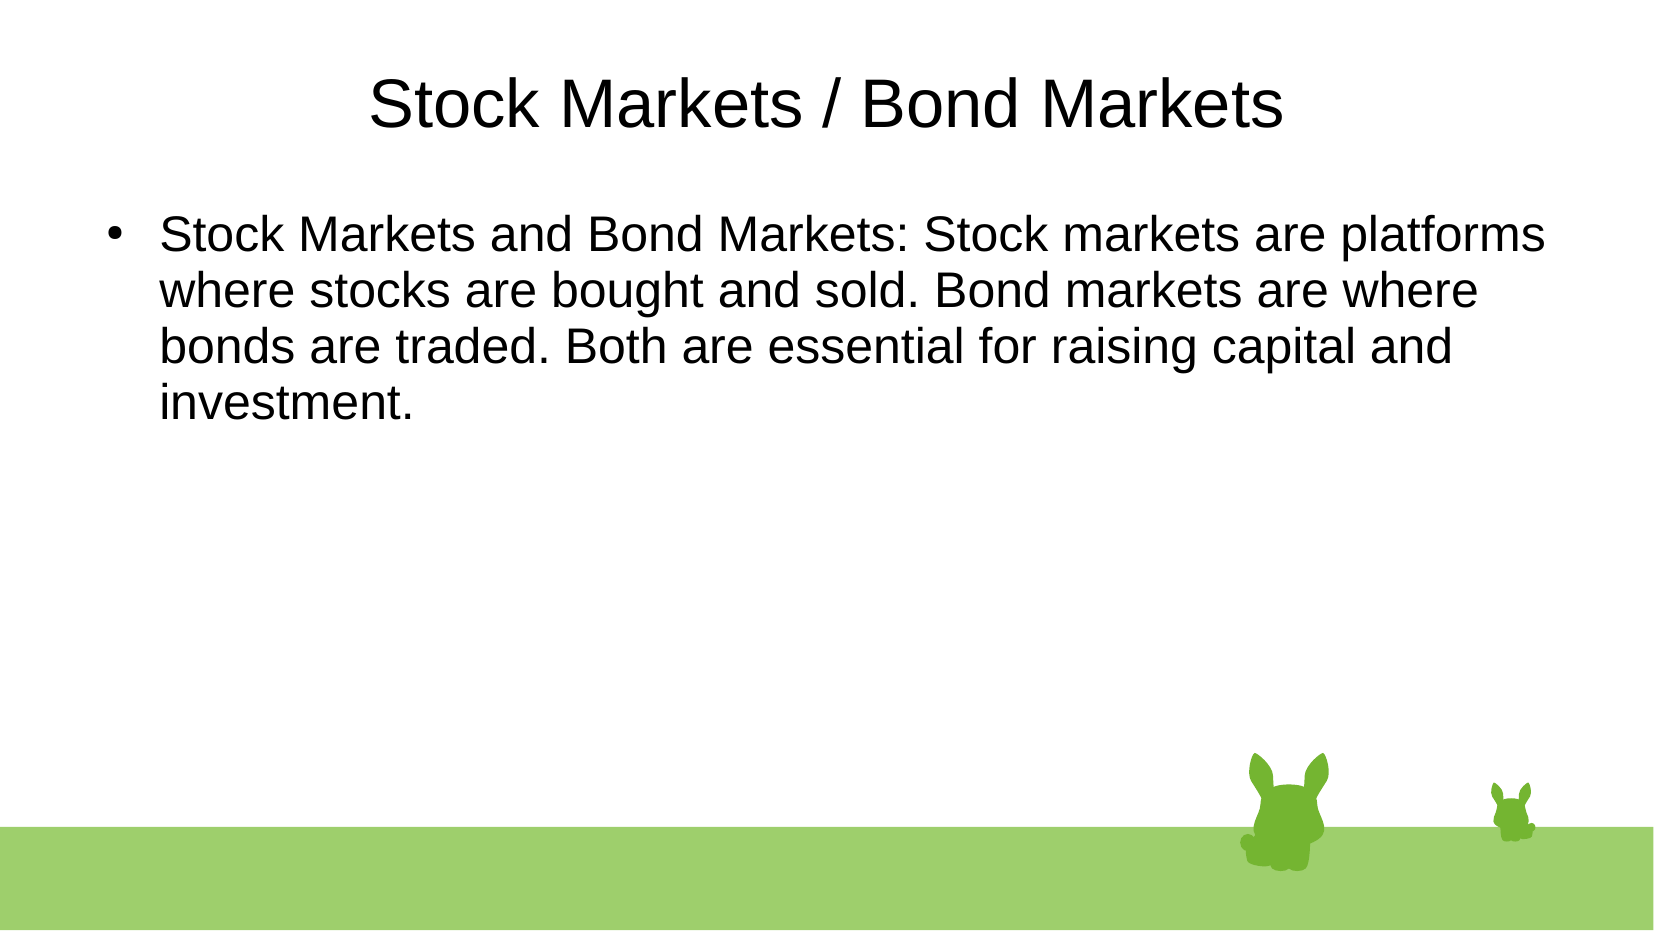

# Stock Markets / Bond Markets
Stock Markets and Bond Markets: Stock markets are platforms where stocks are bought and sold. Bond markets are where bonds are traded. Both are essential for raising capital and investment.